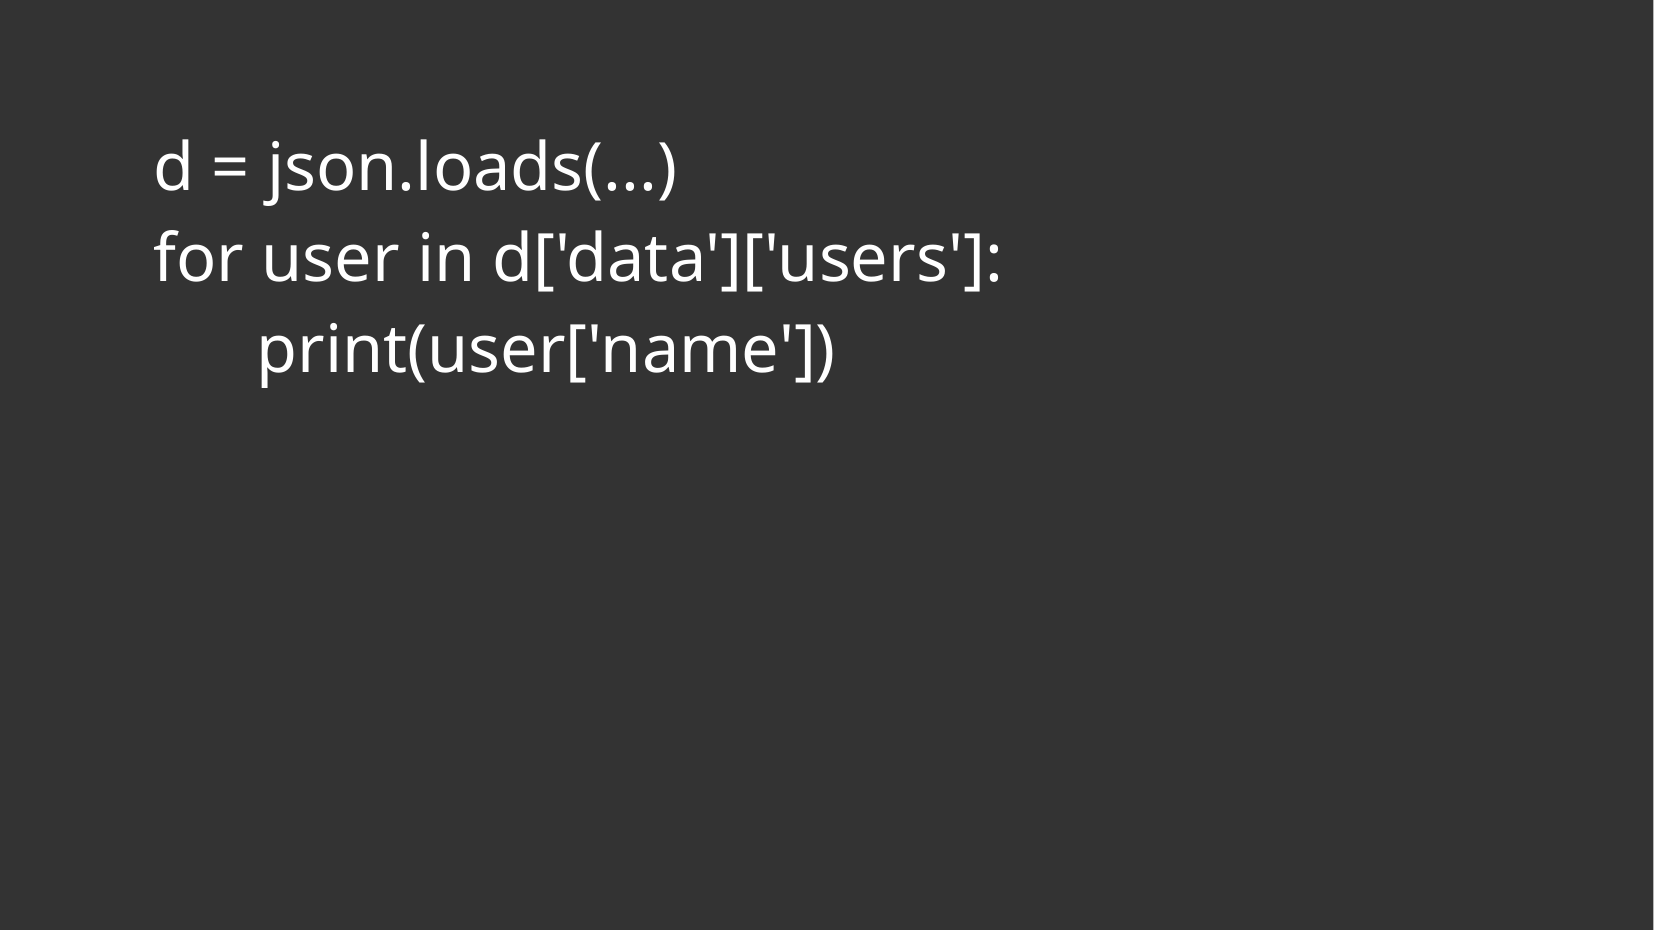

# d = json.loads(...) for user in d['data']['users']: print(user['name'])